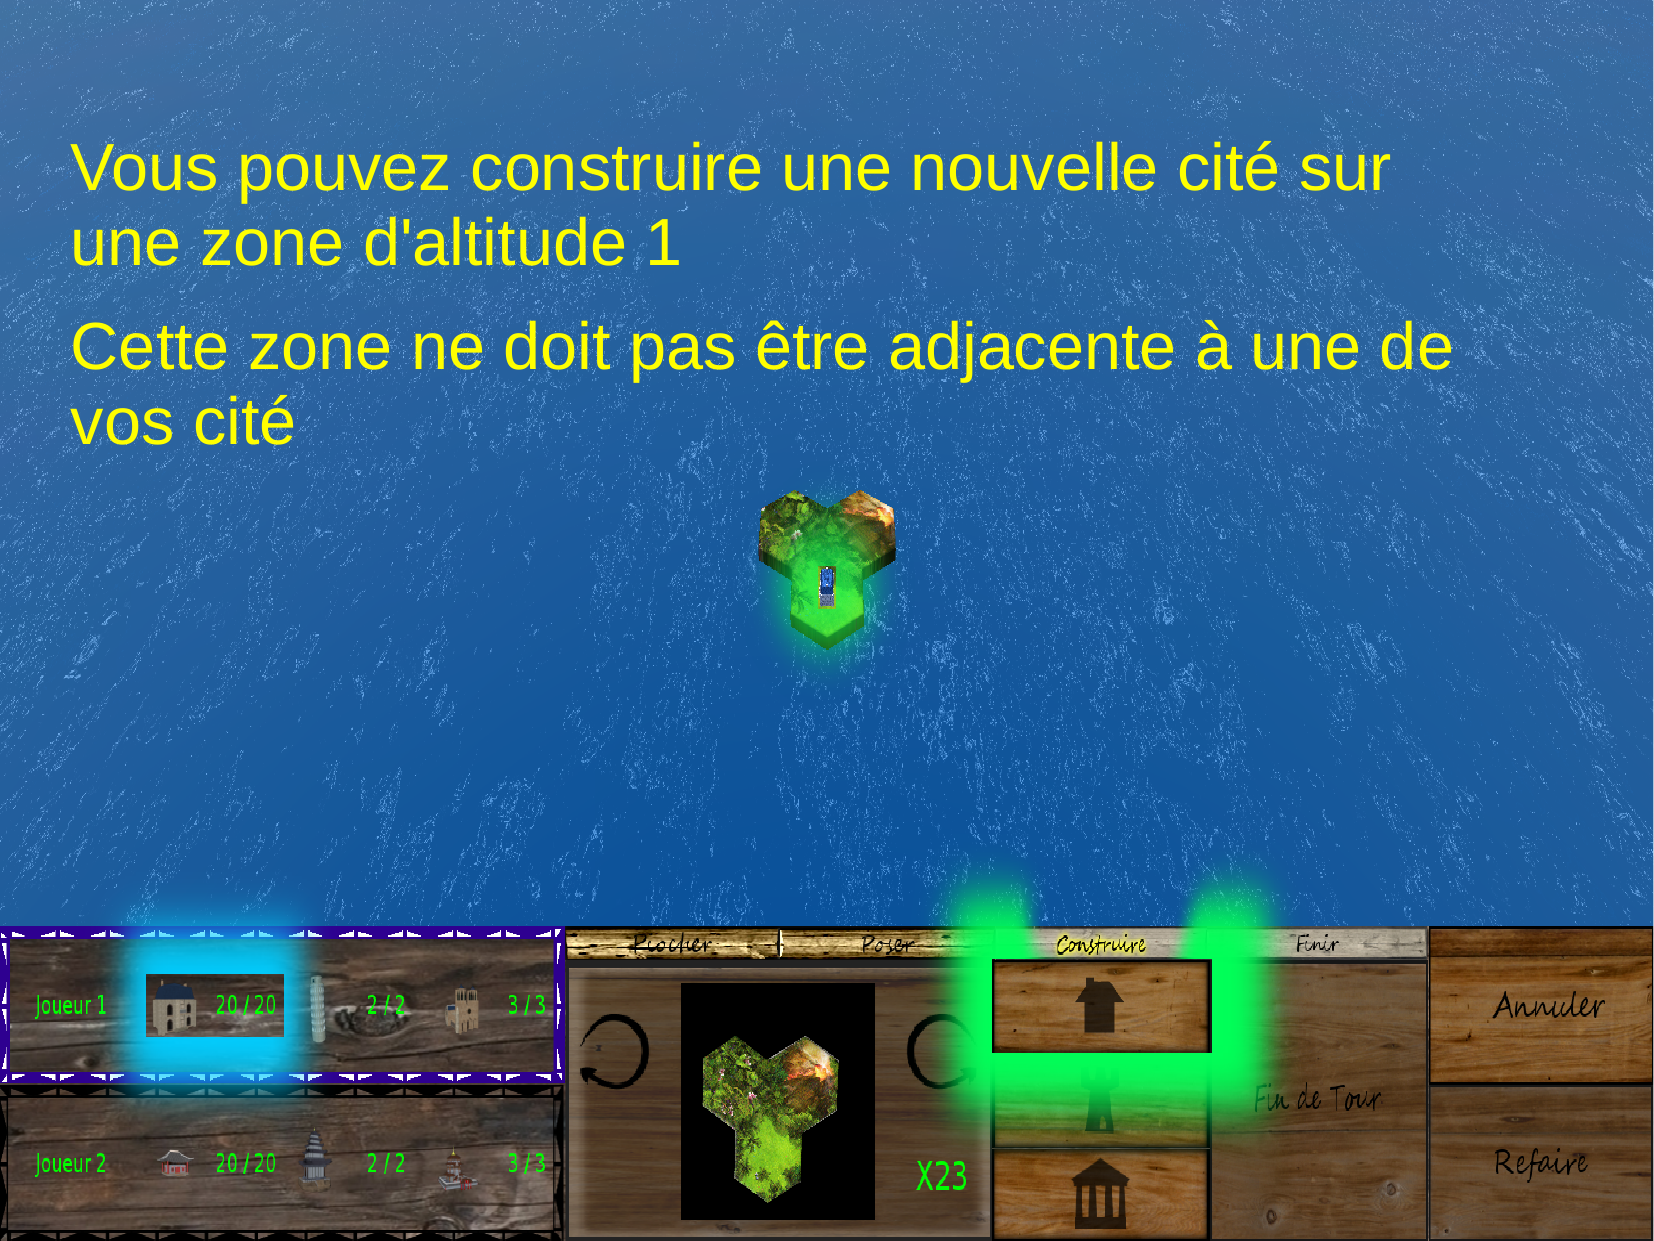

#
Vous pouvez construire une nouvelle cité sur une zone d'altitude 1
Cette zone ne doit pas être adjacente à une de vos cité